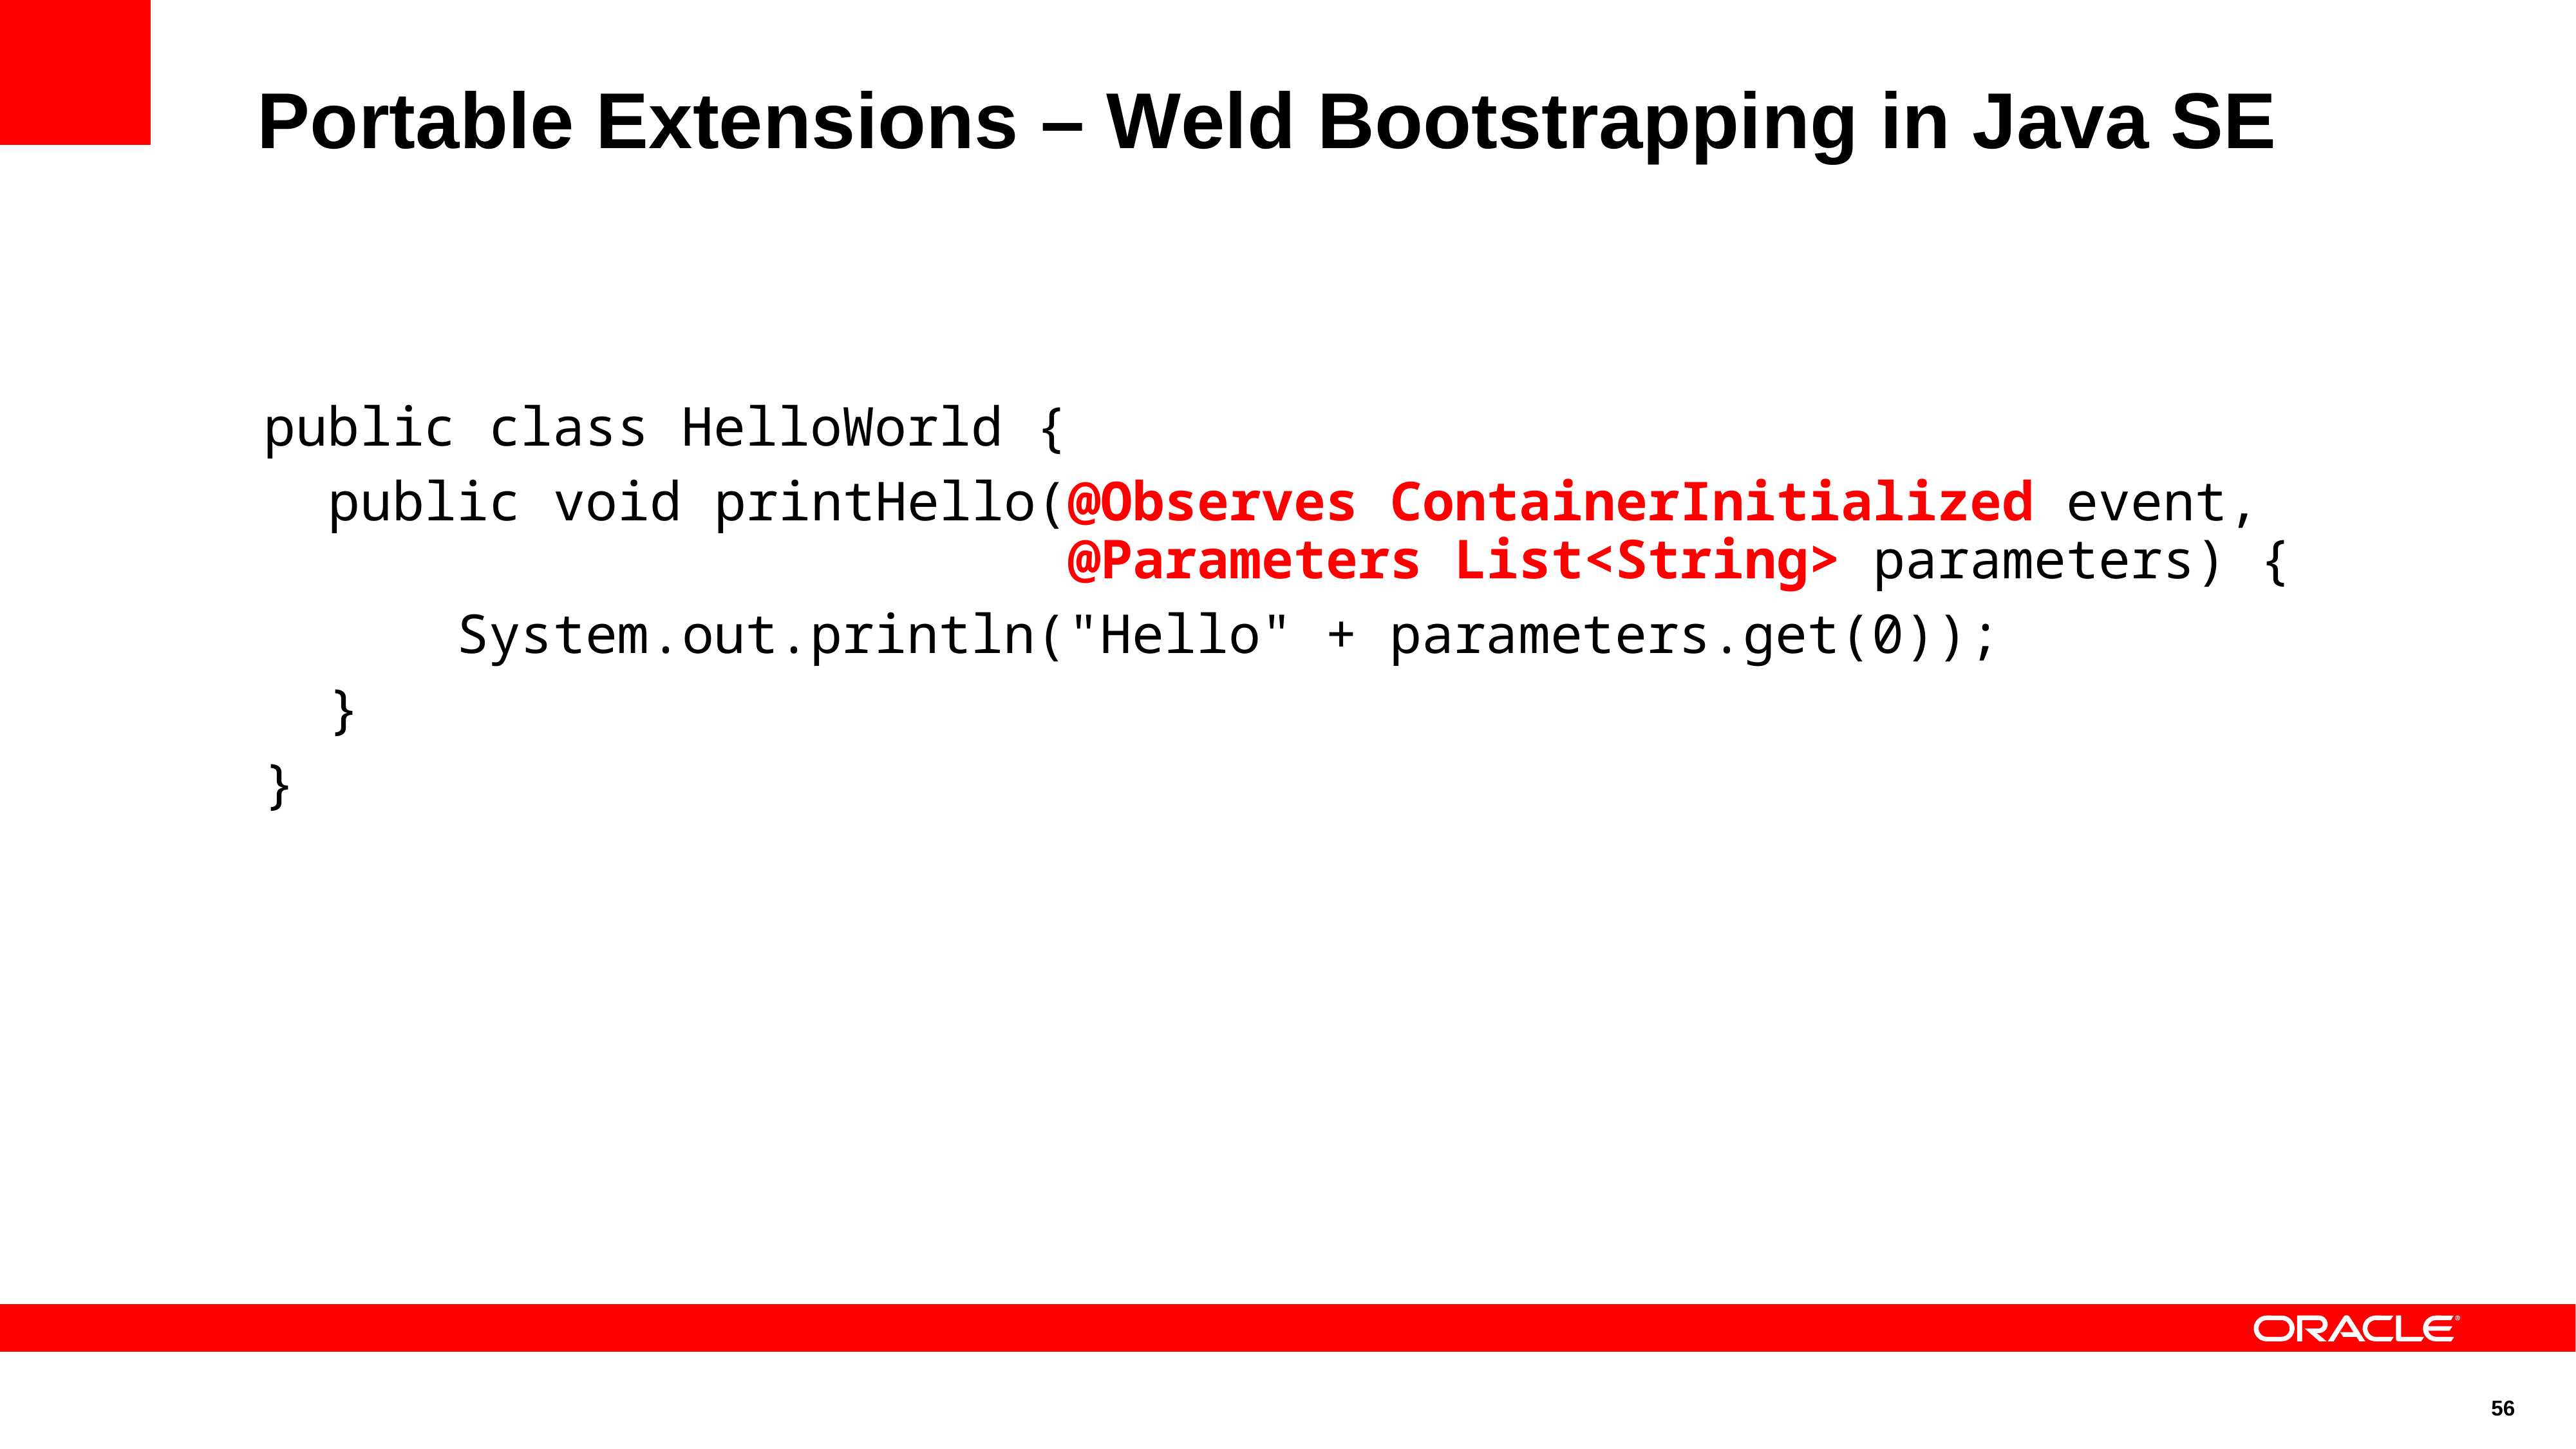

# Portable Extensions – Weld Bootstrapping in Java SE
public class HelloWorld {
 public void printHello(@Observes ContainerInitialized event,
 @Parameters List<String> parameters) {
 System.out.println("Hello" + parameters.get(0));
 }
}